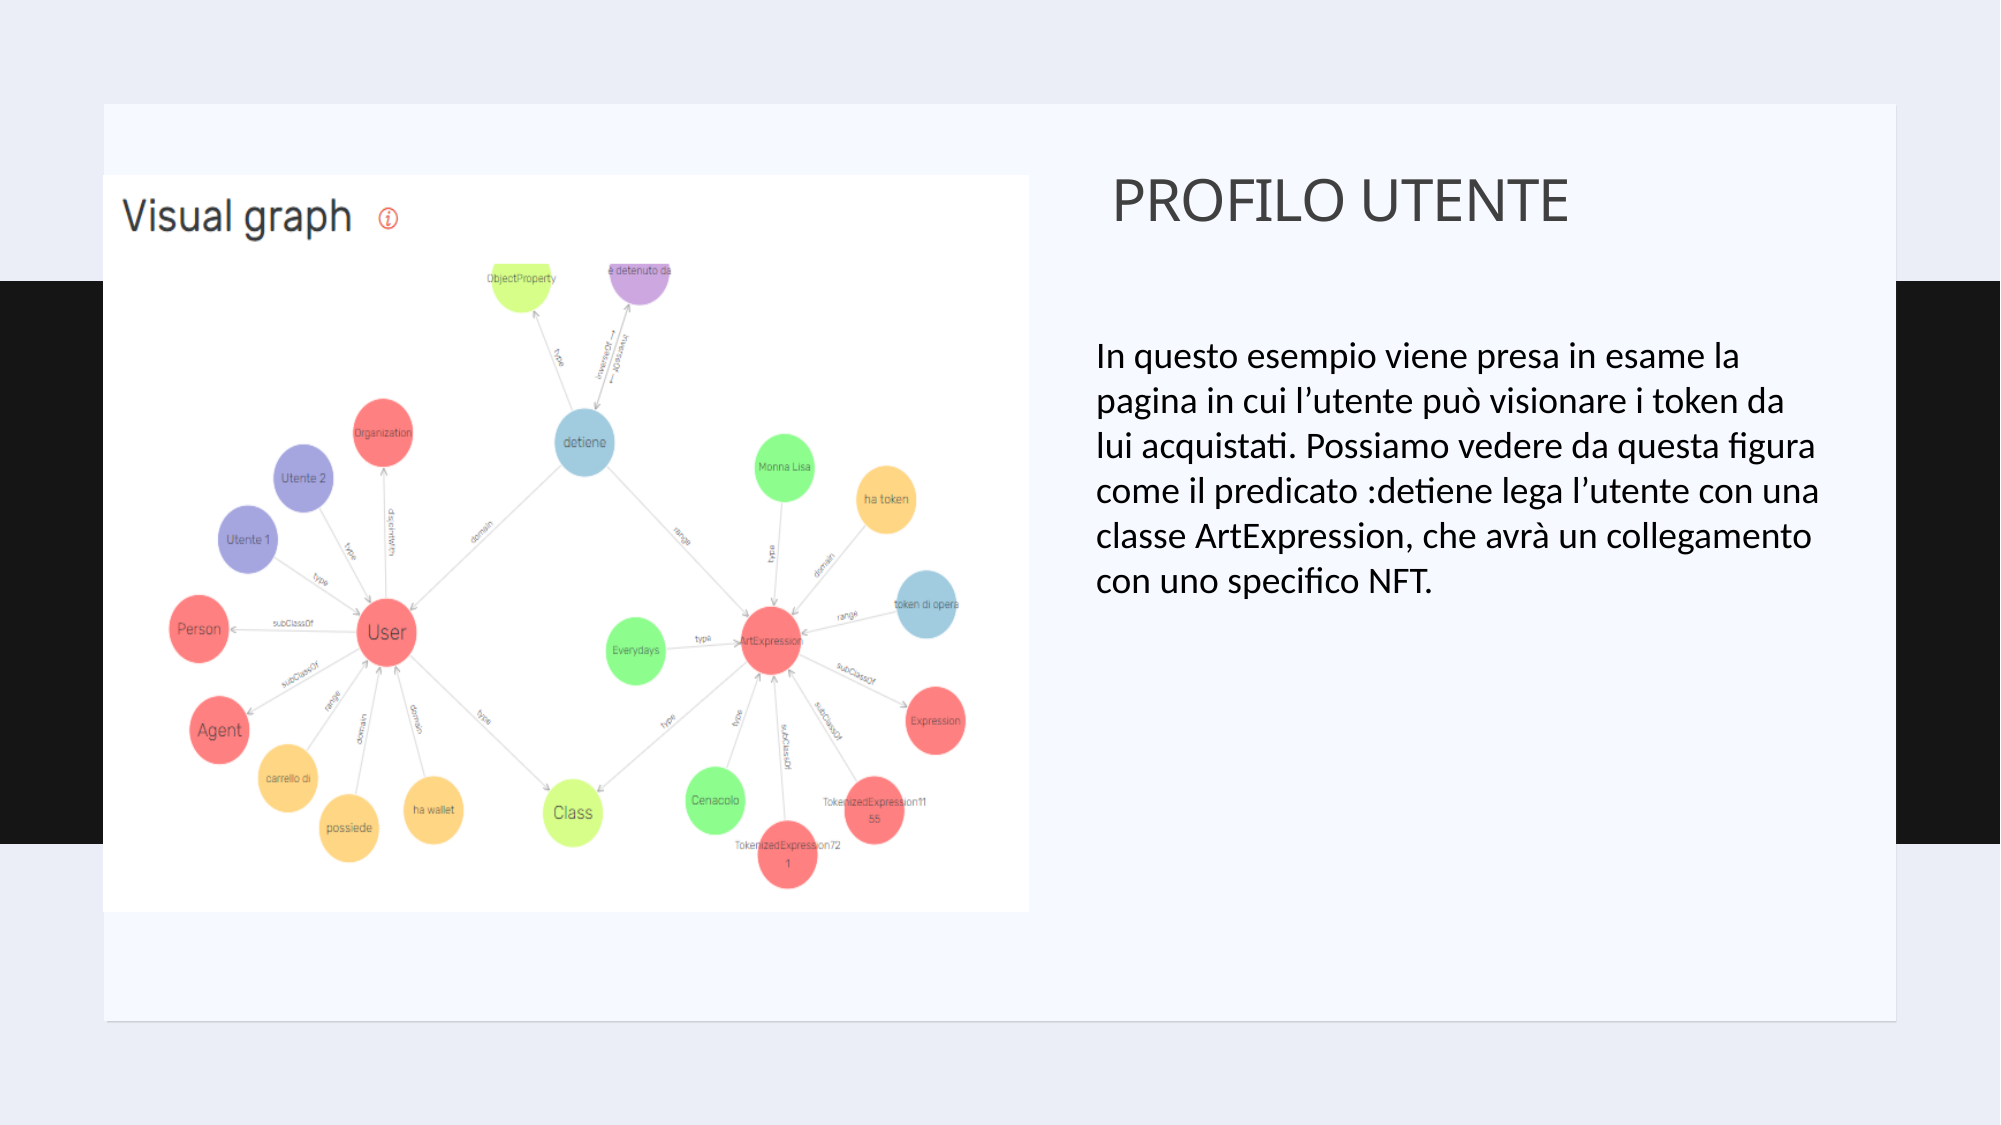

# PROFILO UTENTE
In questo esempio viene presa in esame la pagina in cui l’utente può visionare i token da lui acquistati. Possiamo vedere da questa figura come il predicato :detiene lega l’utente con una classe ArtExpression, che avrà un collegamento con uno specifico NFT.